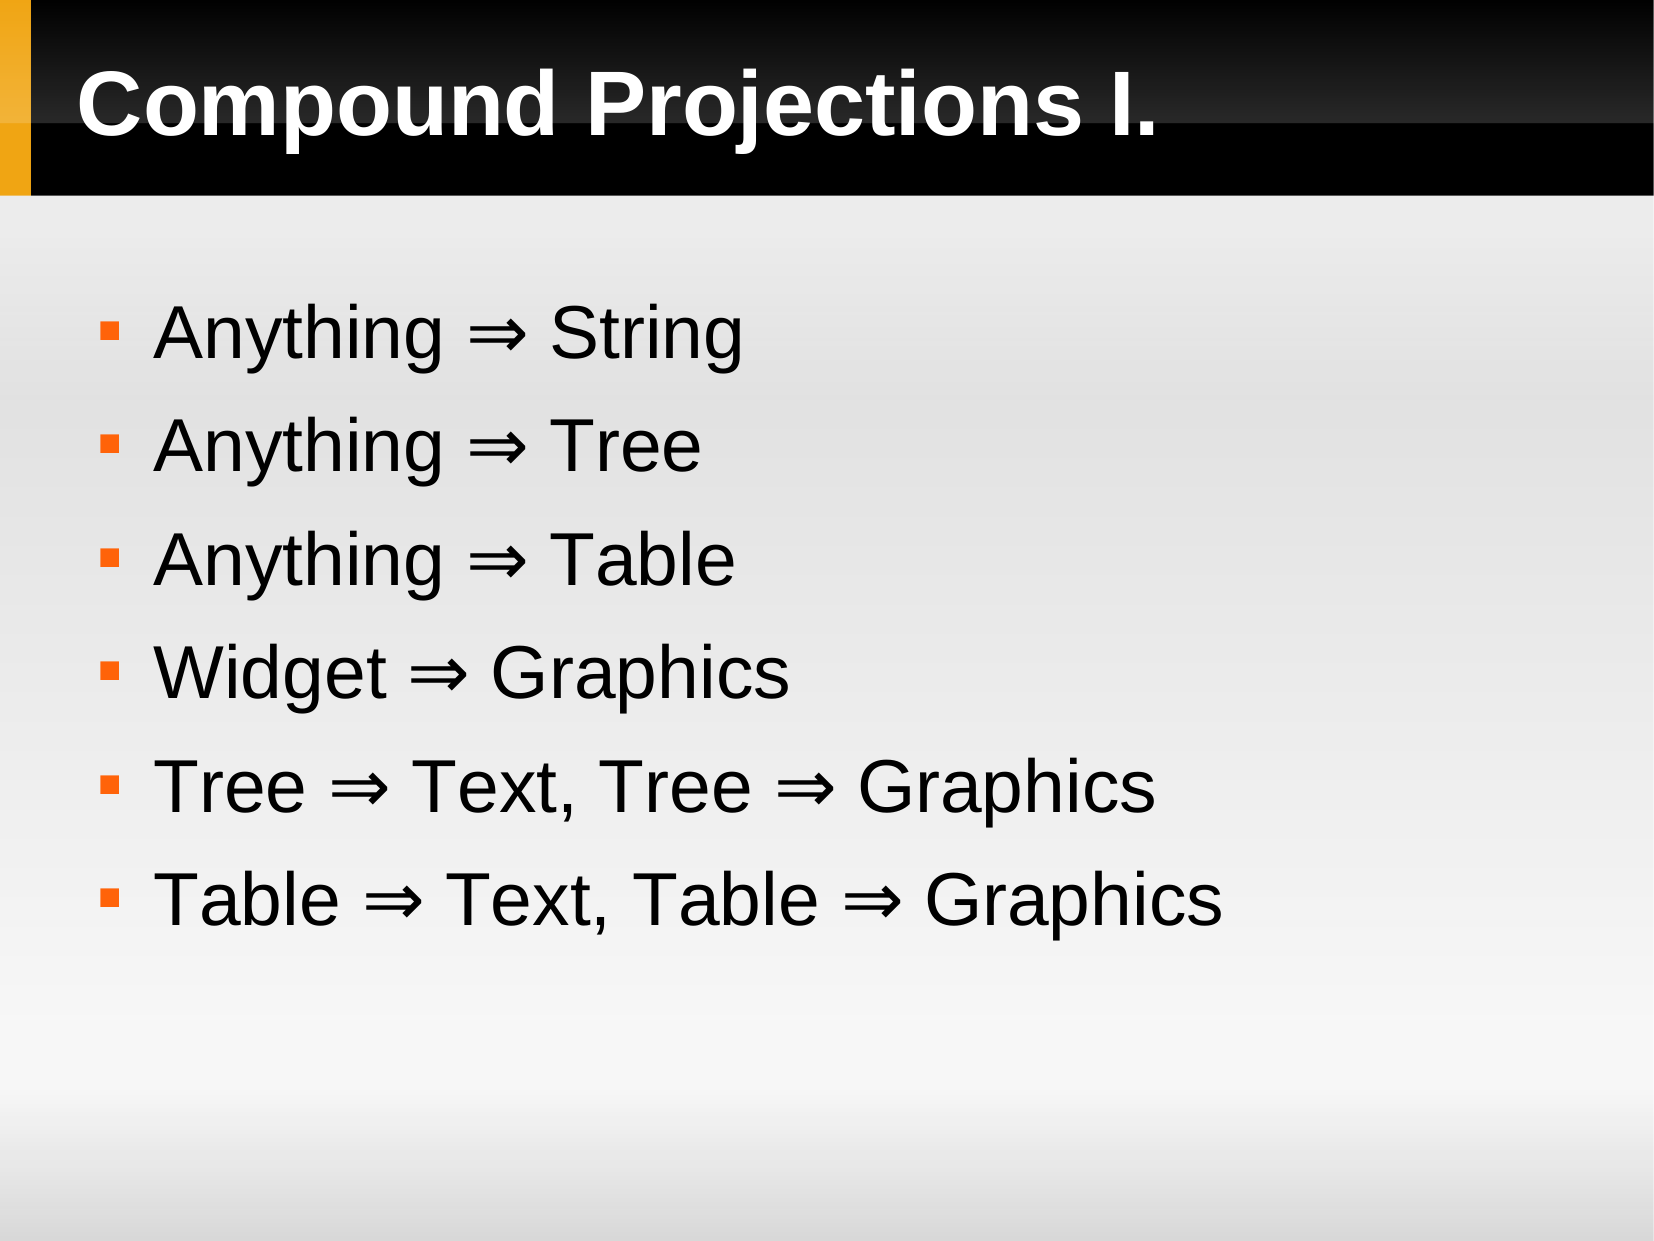

# Compound Projections I.
Anything ⇒ String
Anything ⇒ Tree
Anything ⇒ Table
Widget ⇒ Graphics
Tree ⇒ Text, Tree ⇒ Graphics
Table ⇒ Text, Table ⇒ Graphics